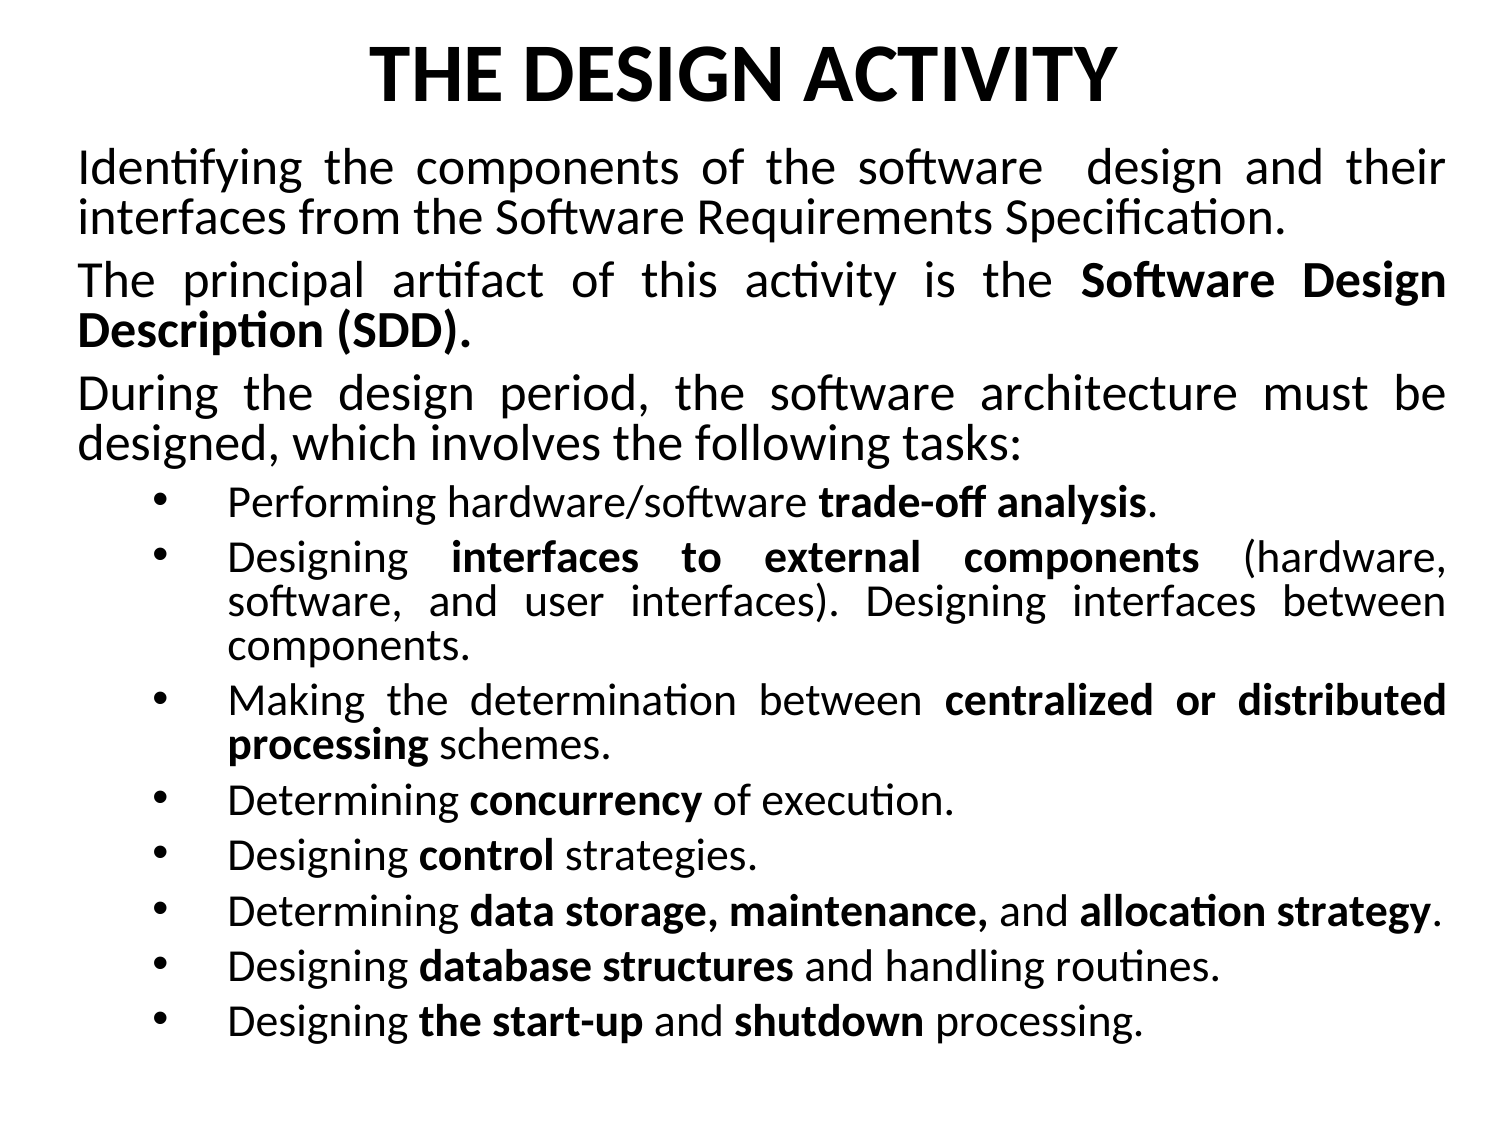

# THE DESIGN ACTIVITY
Identifying the components of the software design and their interfaces from the Software Requirements Specification.
The principal artifact of this activity is the Software Design Description (SDD).
During the design period, the software architecture must be designed, which involves the following tasks:
Performing hardware/software trade-off analysis.
Designing interfaces to external components (hardware, software, and user interfaces). Designing interfaces between components.
Making the determination between centralized or distributed processing schemes.
Determining concurrency of execution.
Designing control strategies.
Determining data storage, maintenance, and allocation strategy.
Designing database structures and handling routines.
Designing the start-up and shutdown processing.